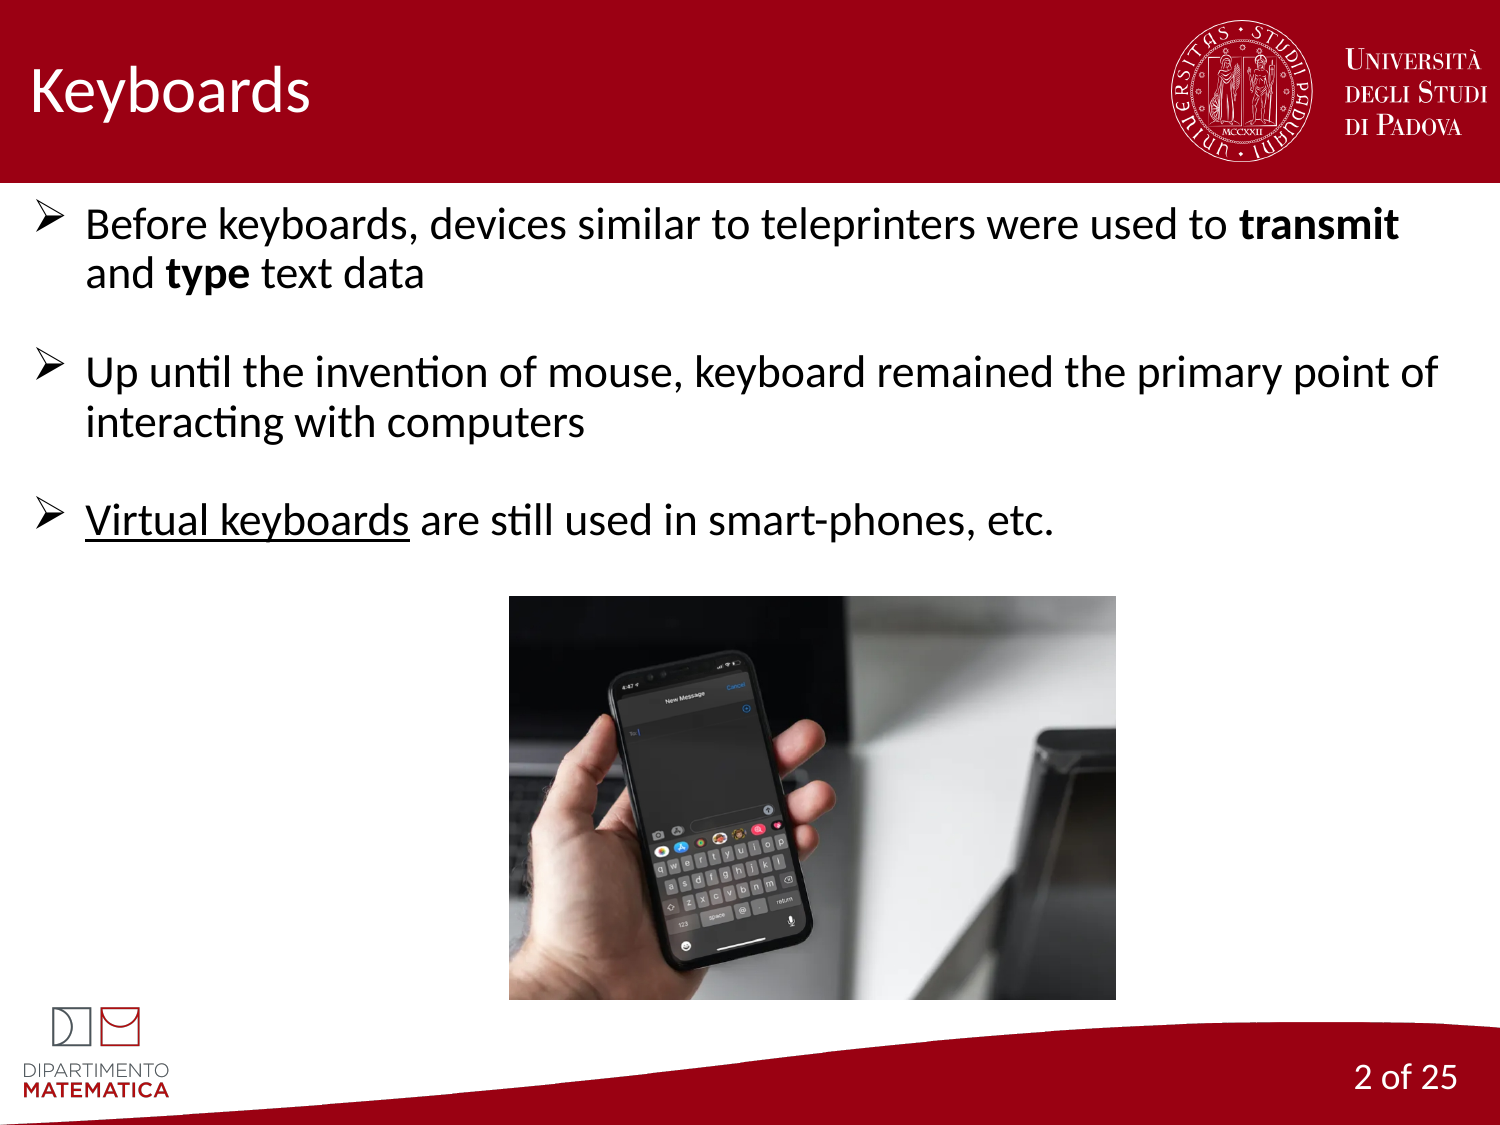

# Keyboards
Before keyboards, devices similar to teleprinters were used to transmit and type text data
Up until the invention of mouse, keyboard remained the primary point of interacting with computers
Virtual keyboards are still used in smart-phones, etc.
 of 25